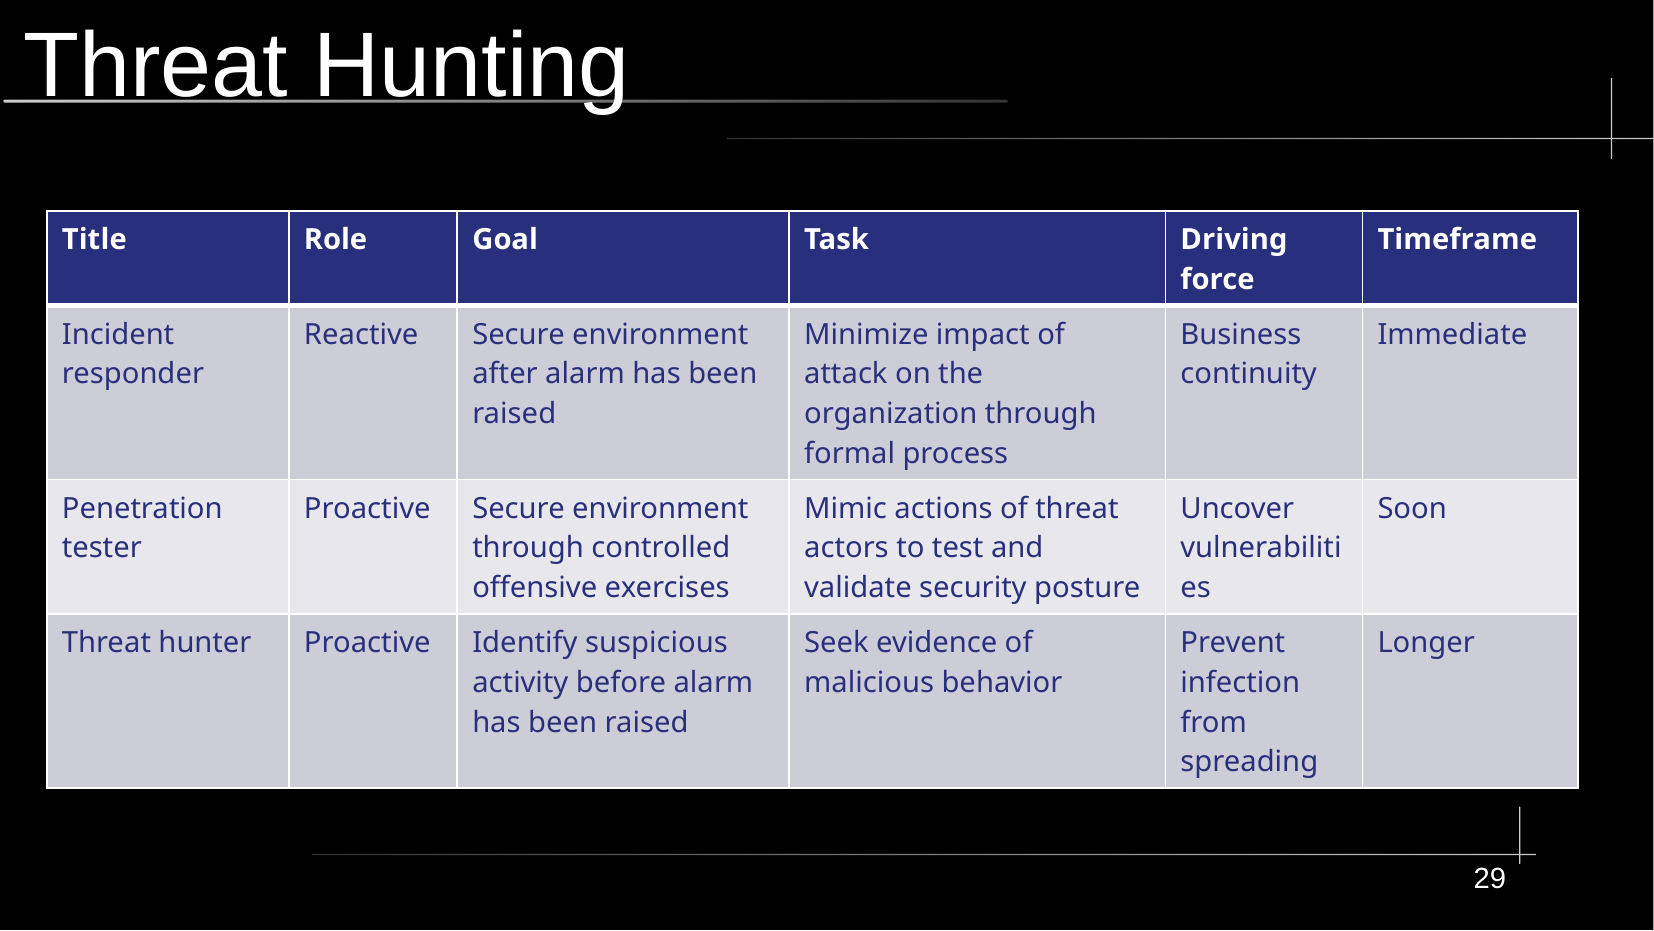

# Threat Hunting
| Title | Role | Goal | Task | Driving force | Timeframe |
| --- | --- | --- | --- | --- | --- |
| Incident responder | Reactive | Secure environment after alarm has been raised | Minimize impact of attack on the organization through formal process | Business continuity | Immediate |
| Penetration tester | Proactive | Secure environment through controlled offensive exercises | Mimic actions of threat actors to test and validate security posture | Uncover vulnerabilities | Soon |
| Threat hunter | Proactive | Identify suspicious activity before alarm has been raised | Seek evidence of malicious behavior | Prevent infection from spreading | Longer |
29